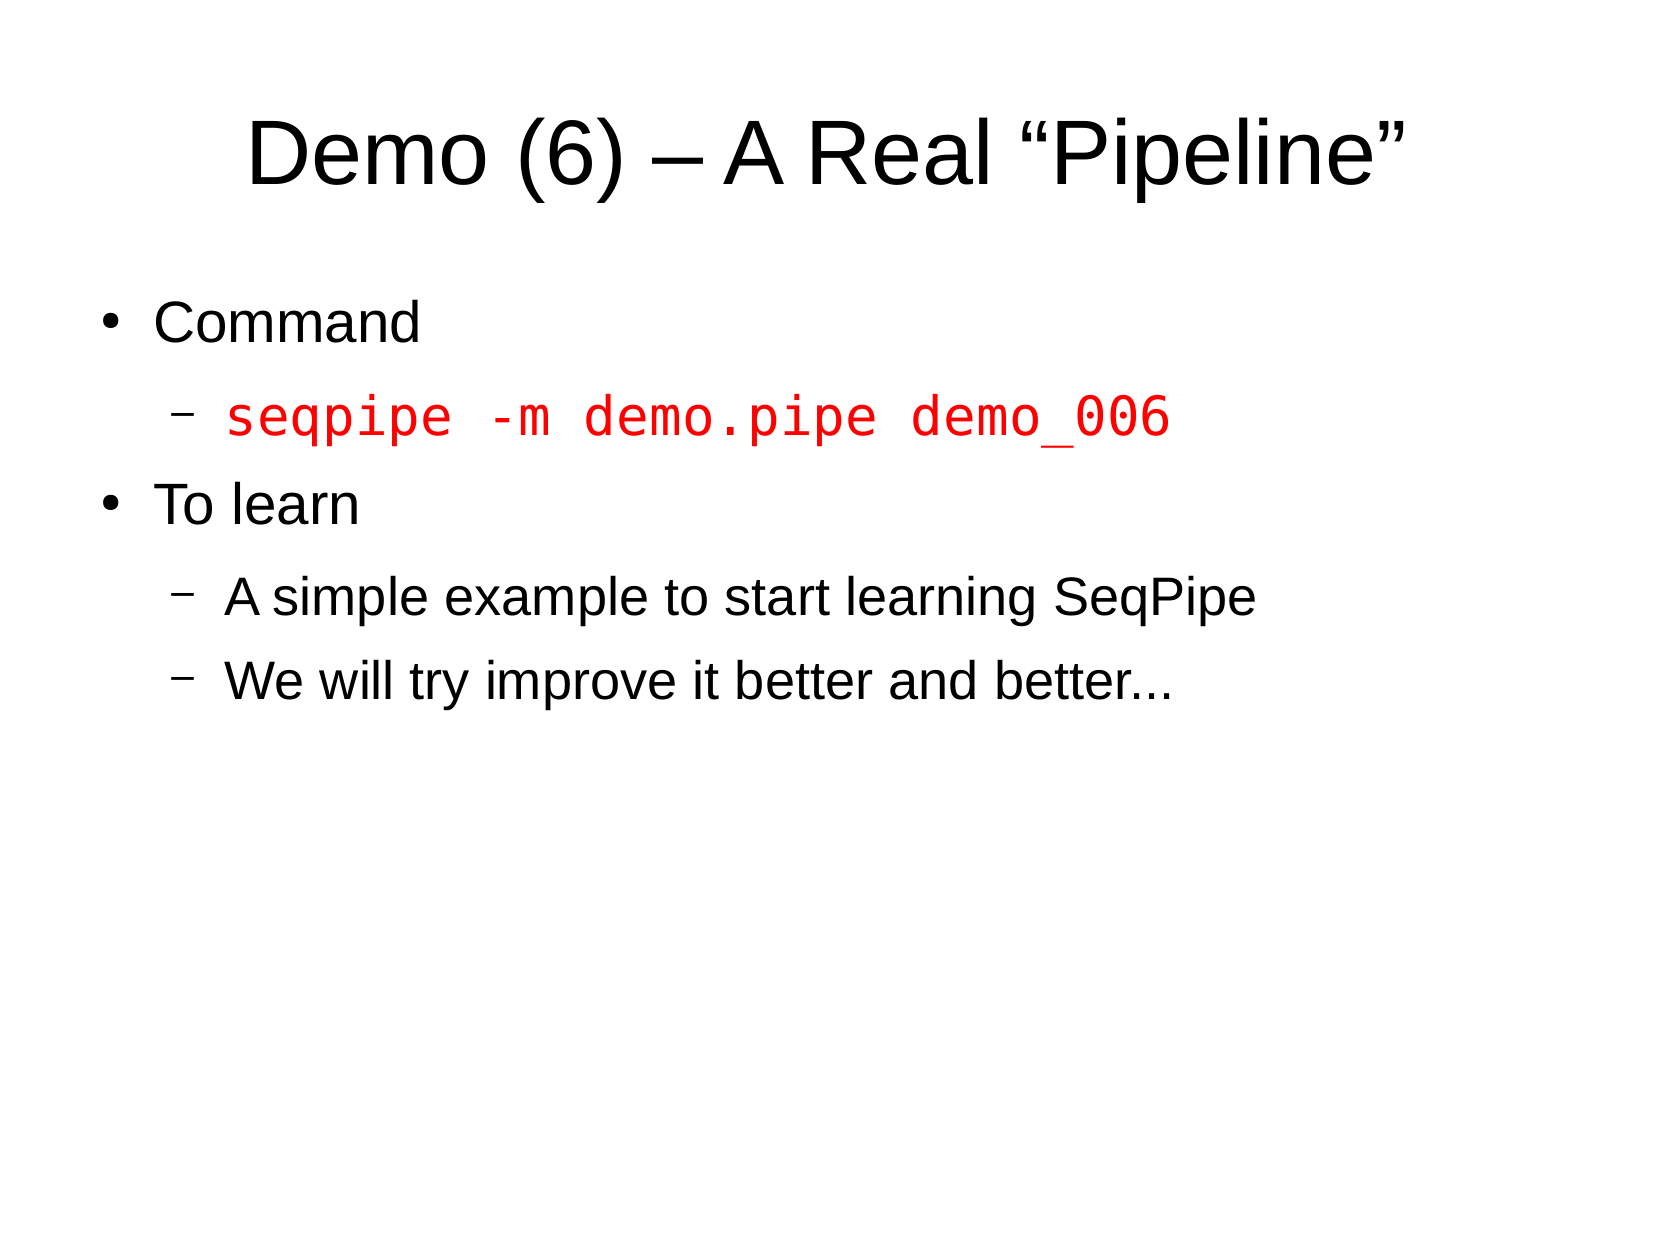

# Demo (6) – A Real “Pipeline”
Command
seqpipe -m demo.pipe demo_006
To learn
A simple example to start learning SeqPipe
We will try improve it better and better...